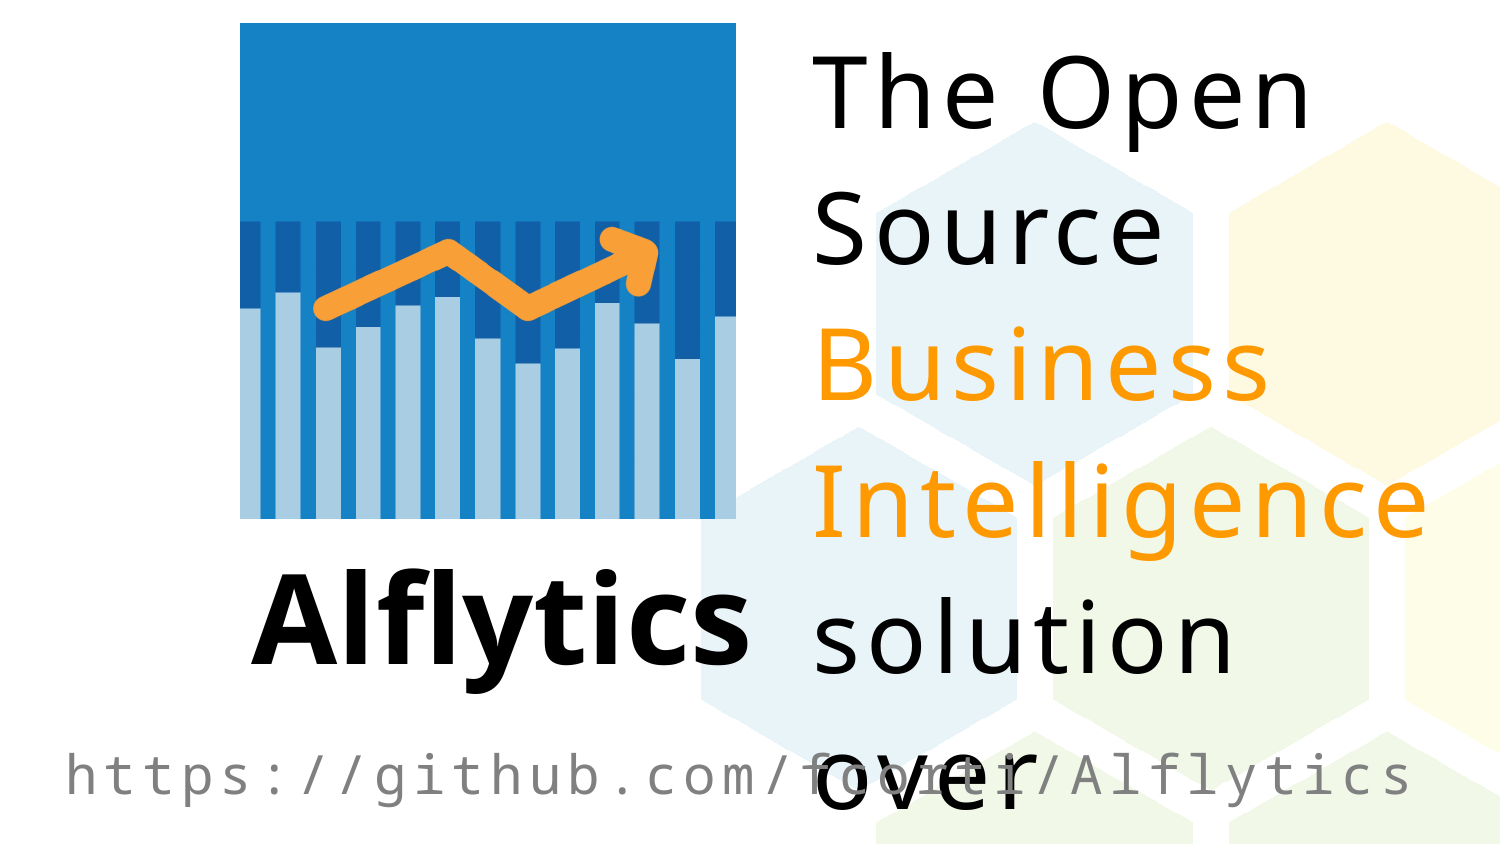

The Open Source Business Intelligence solution over Alfresco
Alflytics
https://github.com/fcorti/Alflytics